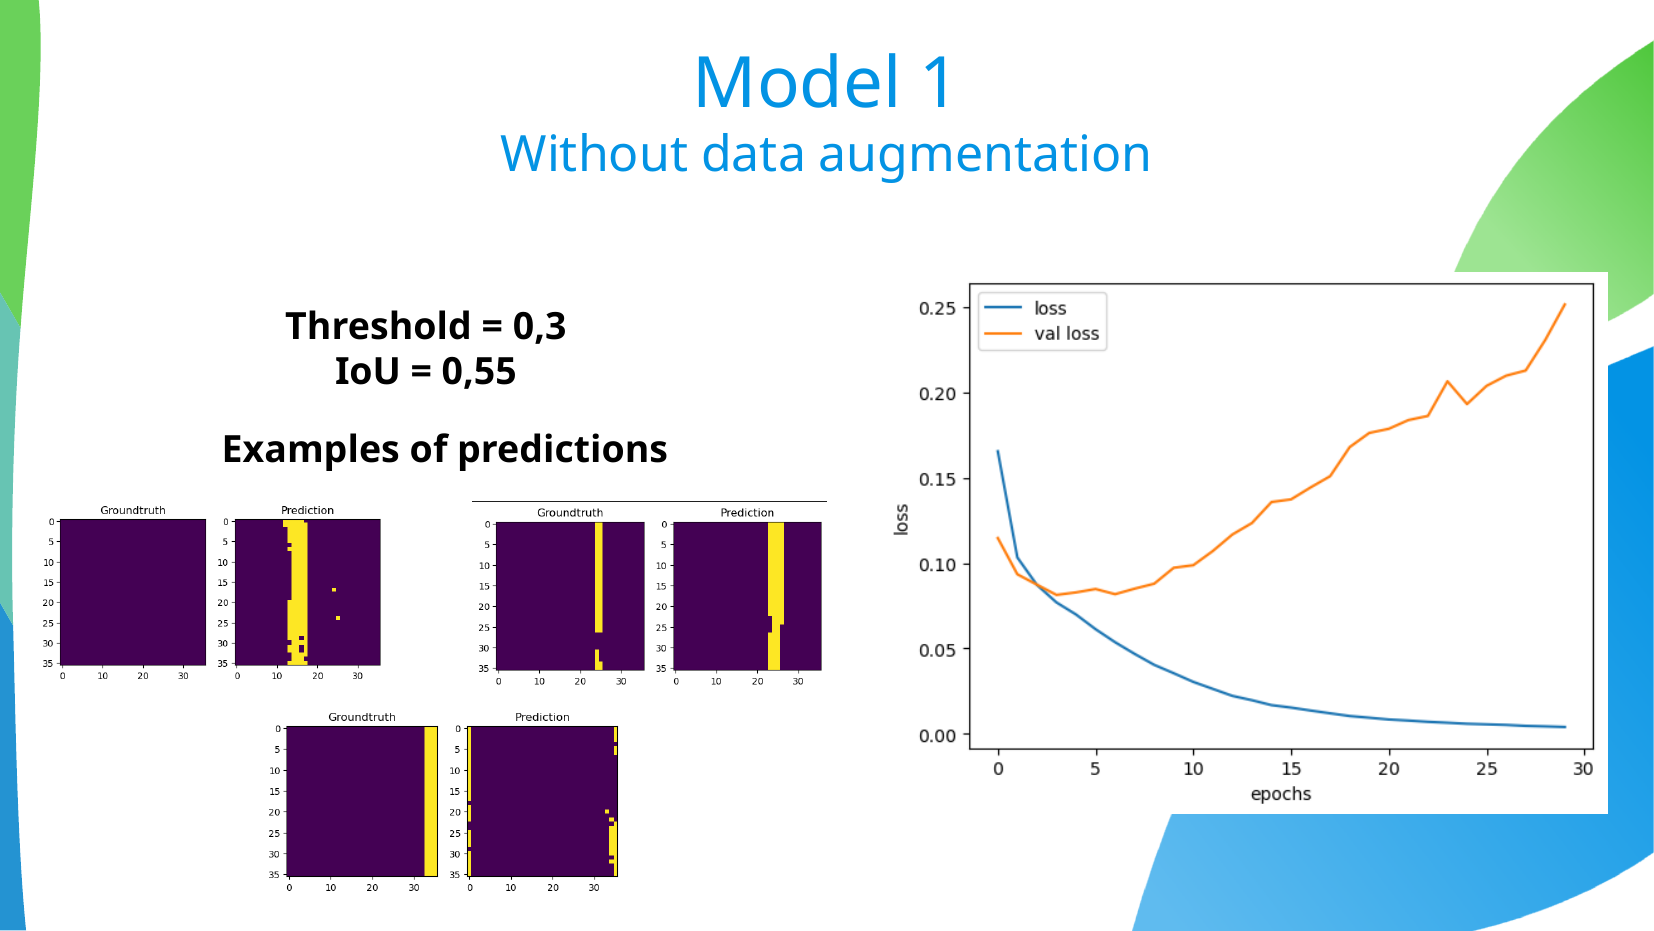

Model 1
Without data augmentation
Threshold = 0,3
IoU = 0,55
Examples of predictions
70%